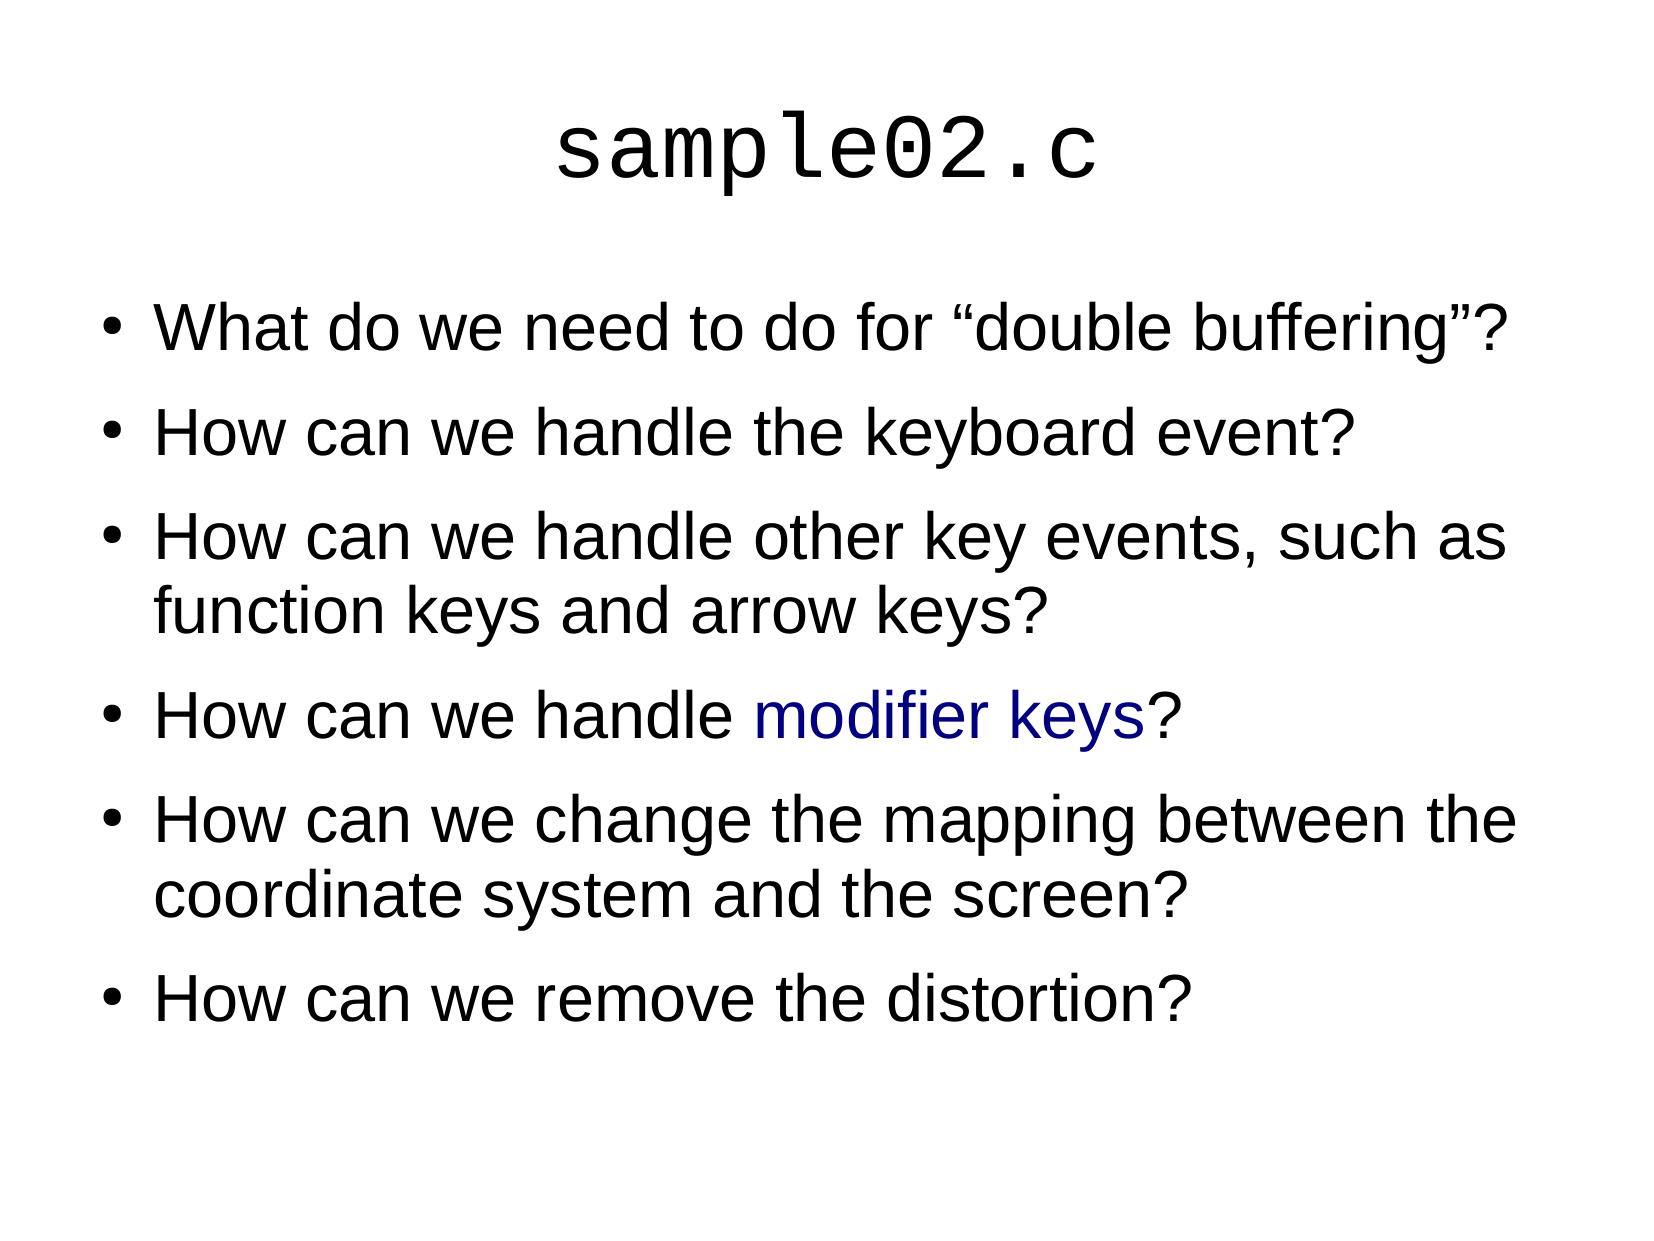

# sample02.c
What do we need to do for “double buffering”?
How can we handle the keyboard event?
How can we handle other key events, such as function keys and arrow keys?
How can we handle modifier keys?
How can we change the mapping between the coordinate system and the screen?
How can we remove the distortion?